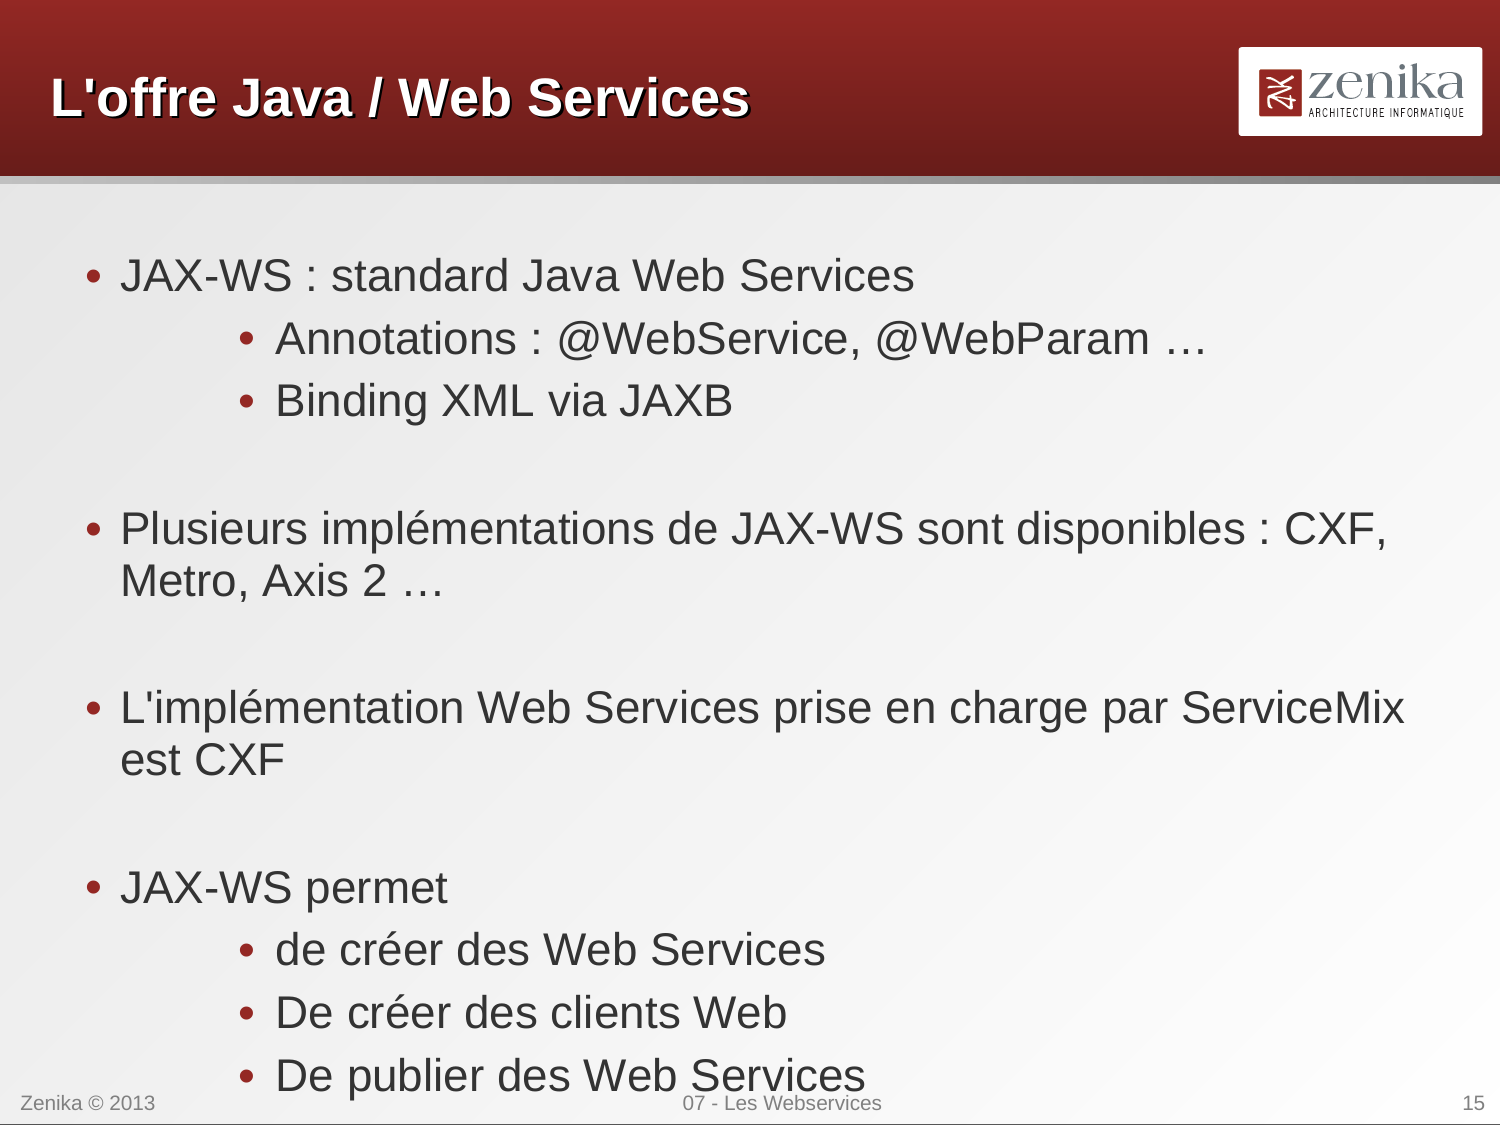

# L'offre Java / Web Services
JAX-WS : standard Java Web Services
Annotations : @WebService, @WebParam …
Binding XML via JAXB
Plusieurs implémentations de JAX-WS sont disponibles : CXF, Metro, Axis 2 …
L'implémentation Web Services prise en charge par ServiceMix est CXF
JAX-WS permet
de créer des Web Services
De créer des clients Web
De publier des Web Services